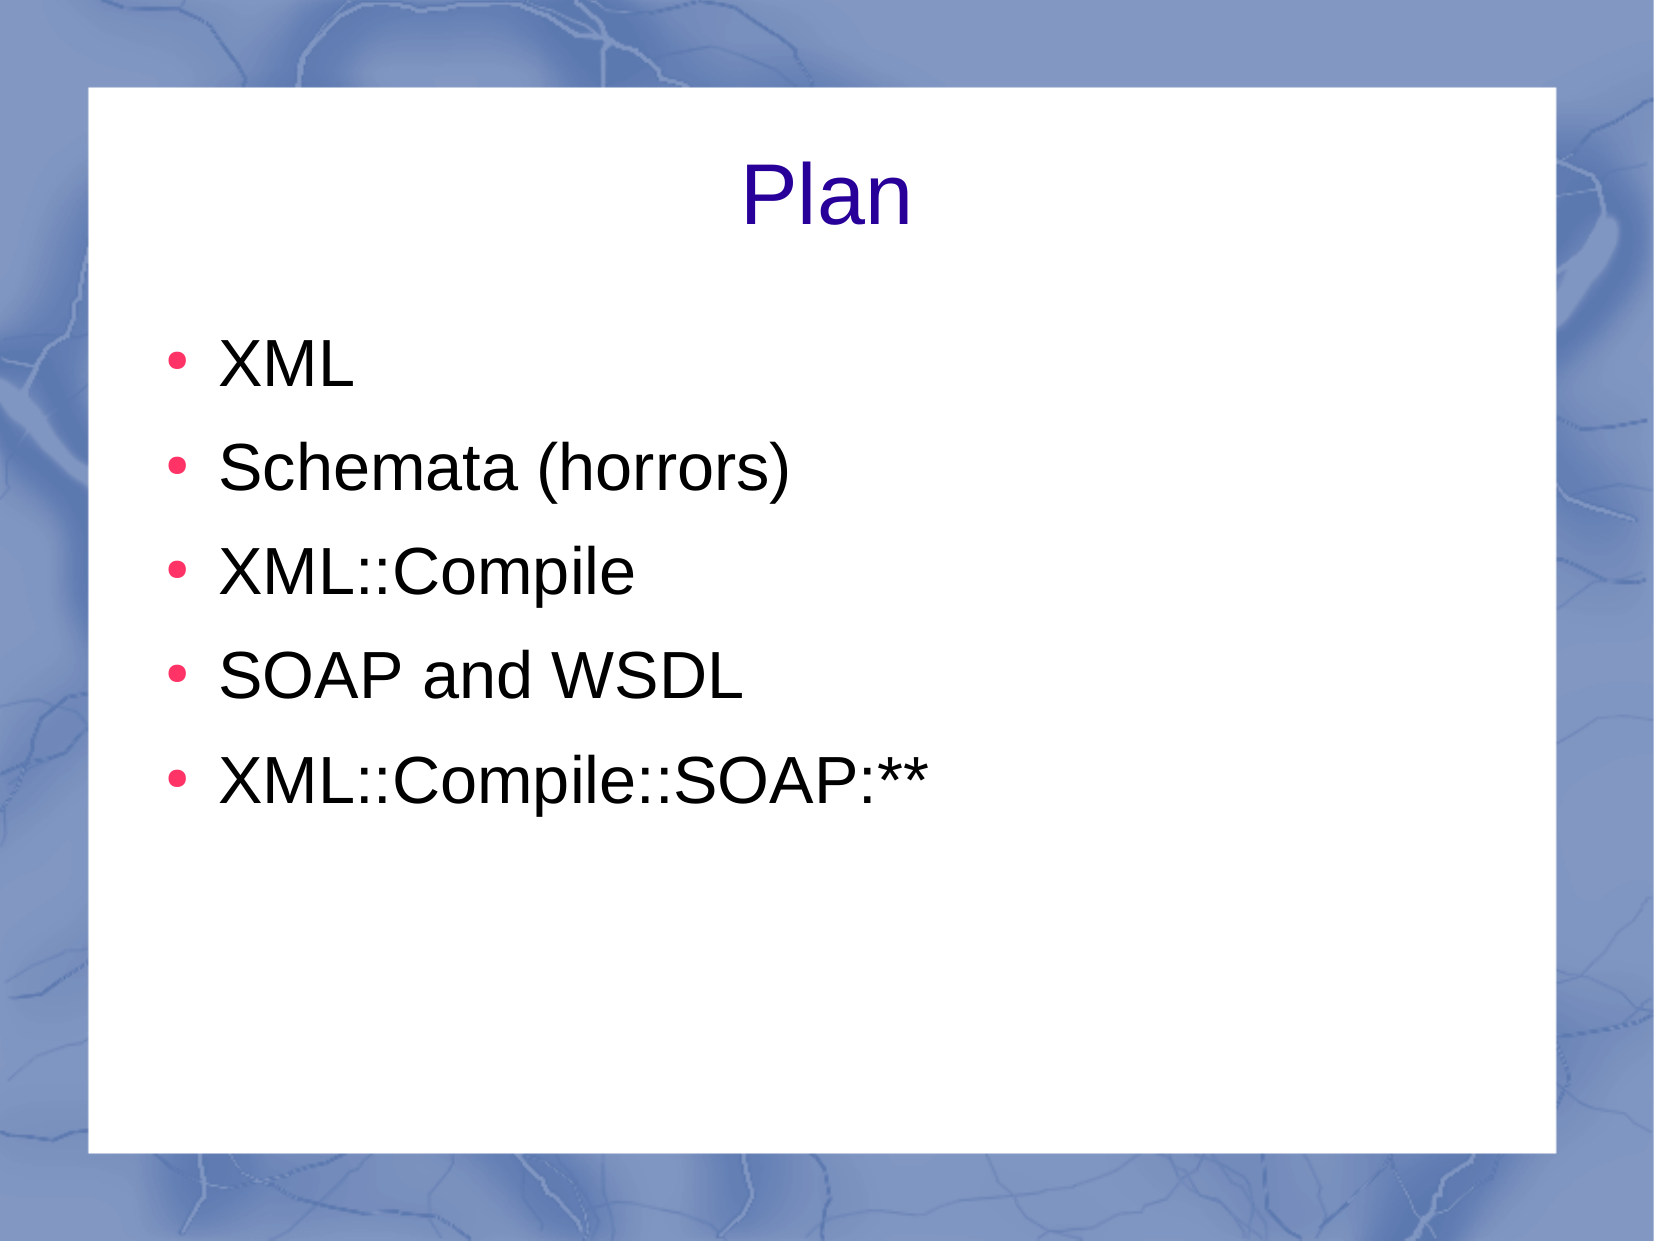

# Plan
XML
Schemata (horrors)
XML::Compile
SOAP and WSDL
XML::Compile::SOAP:**